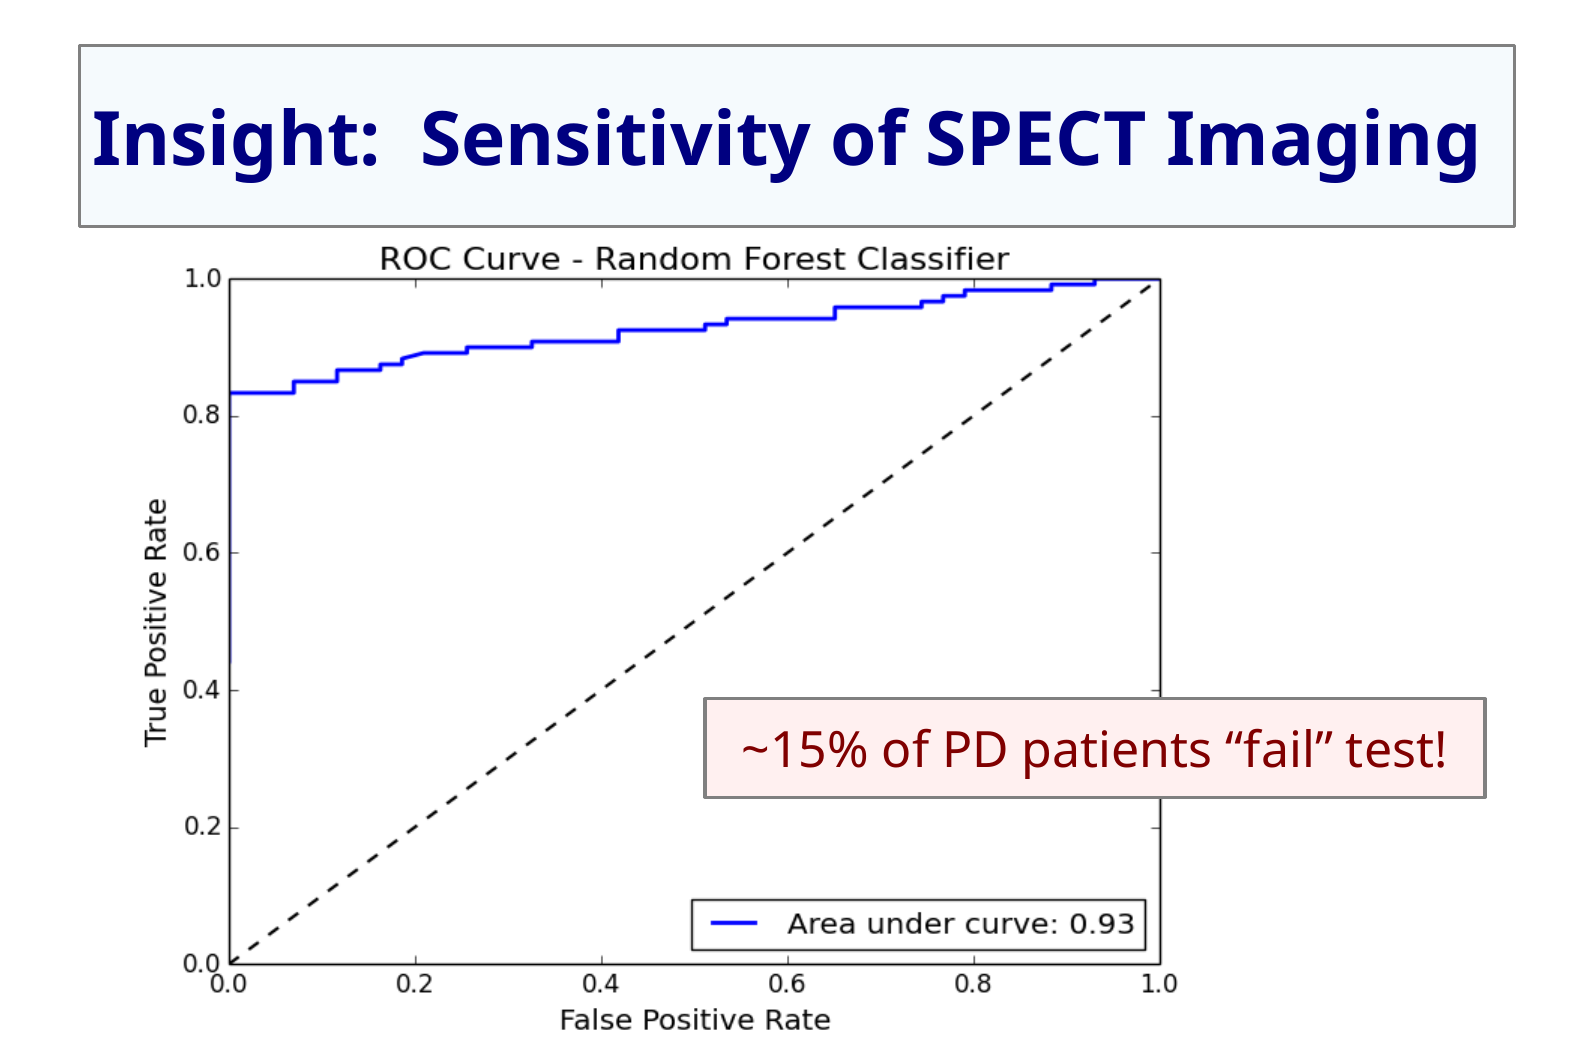

# Insight: Sensitivity of SPECT Imaging
~15% of PD patients “fail” test!